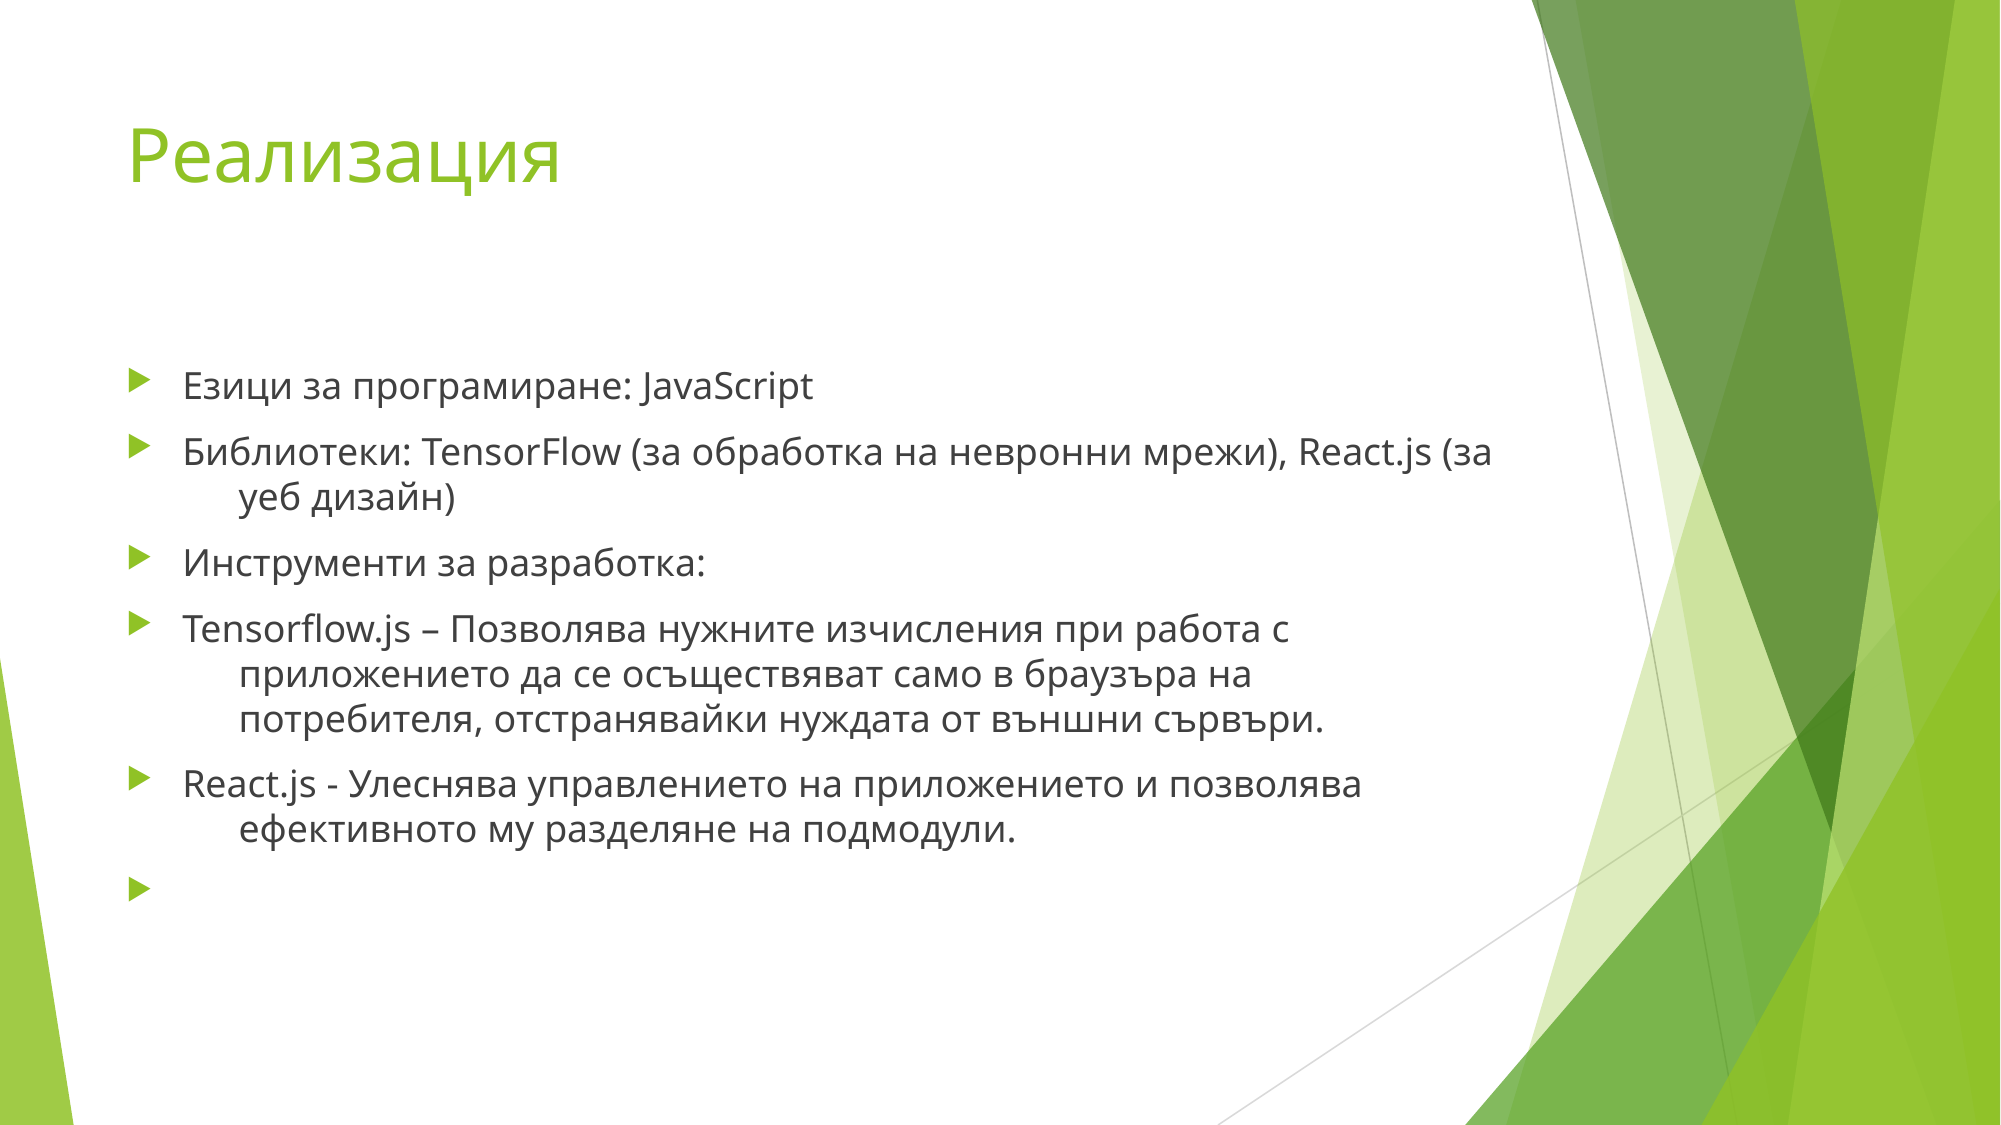

# Реализация
Езици за програмиране: JavaScript
Библиотеки: TensorFlow (за обработка на невронни мрежи), React.js (за уеб дизайн)
Инструменти за разработка:
Tensorflow.js – Позволява нужните изчисления при работа с приложението да се осъществяват само в браузъра на потребителя, отстранявайки нуждата от външни сървъри.
React.js - Улеснява управлението на приложението и позволява ефективното му разделяне на подмодули.